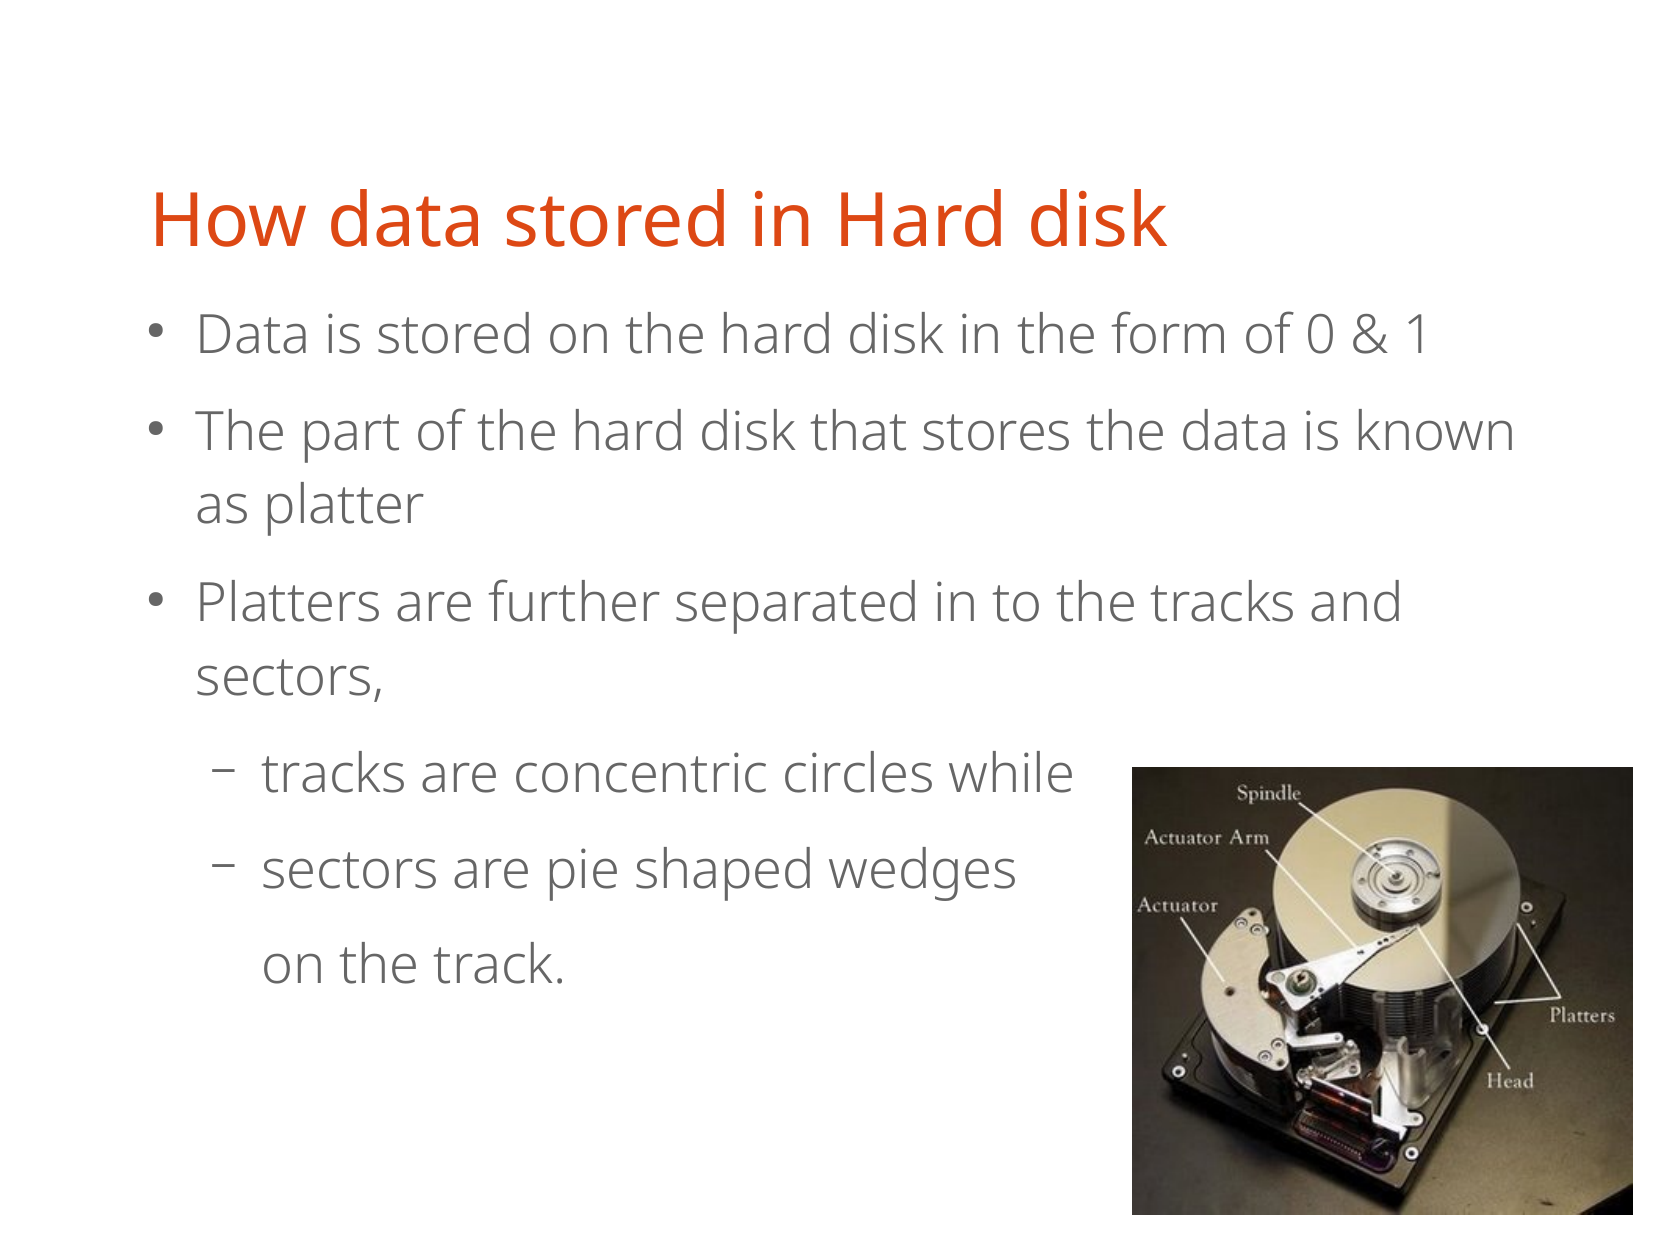

# How data stored in Hard disk
Data is stored on the hard disk in the form of 0 & 1
The part of the hard disk that stores the data is known as platter
Platters are further separated in to the tracks and sectors,
tracks are concentric circles while
sectors are pie shaped wedges
on the track.